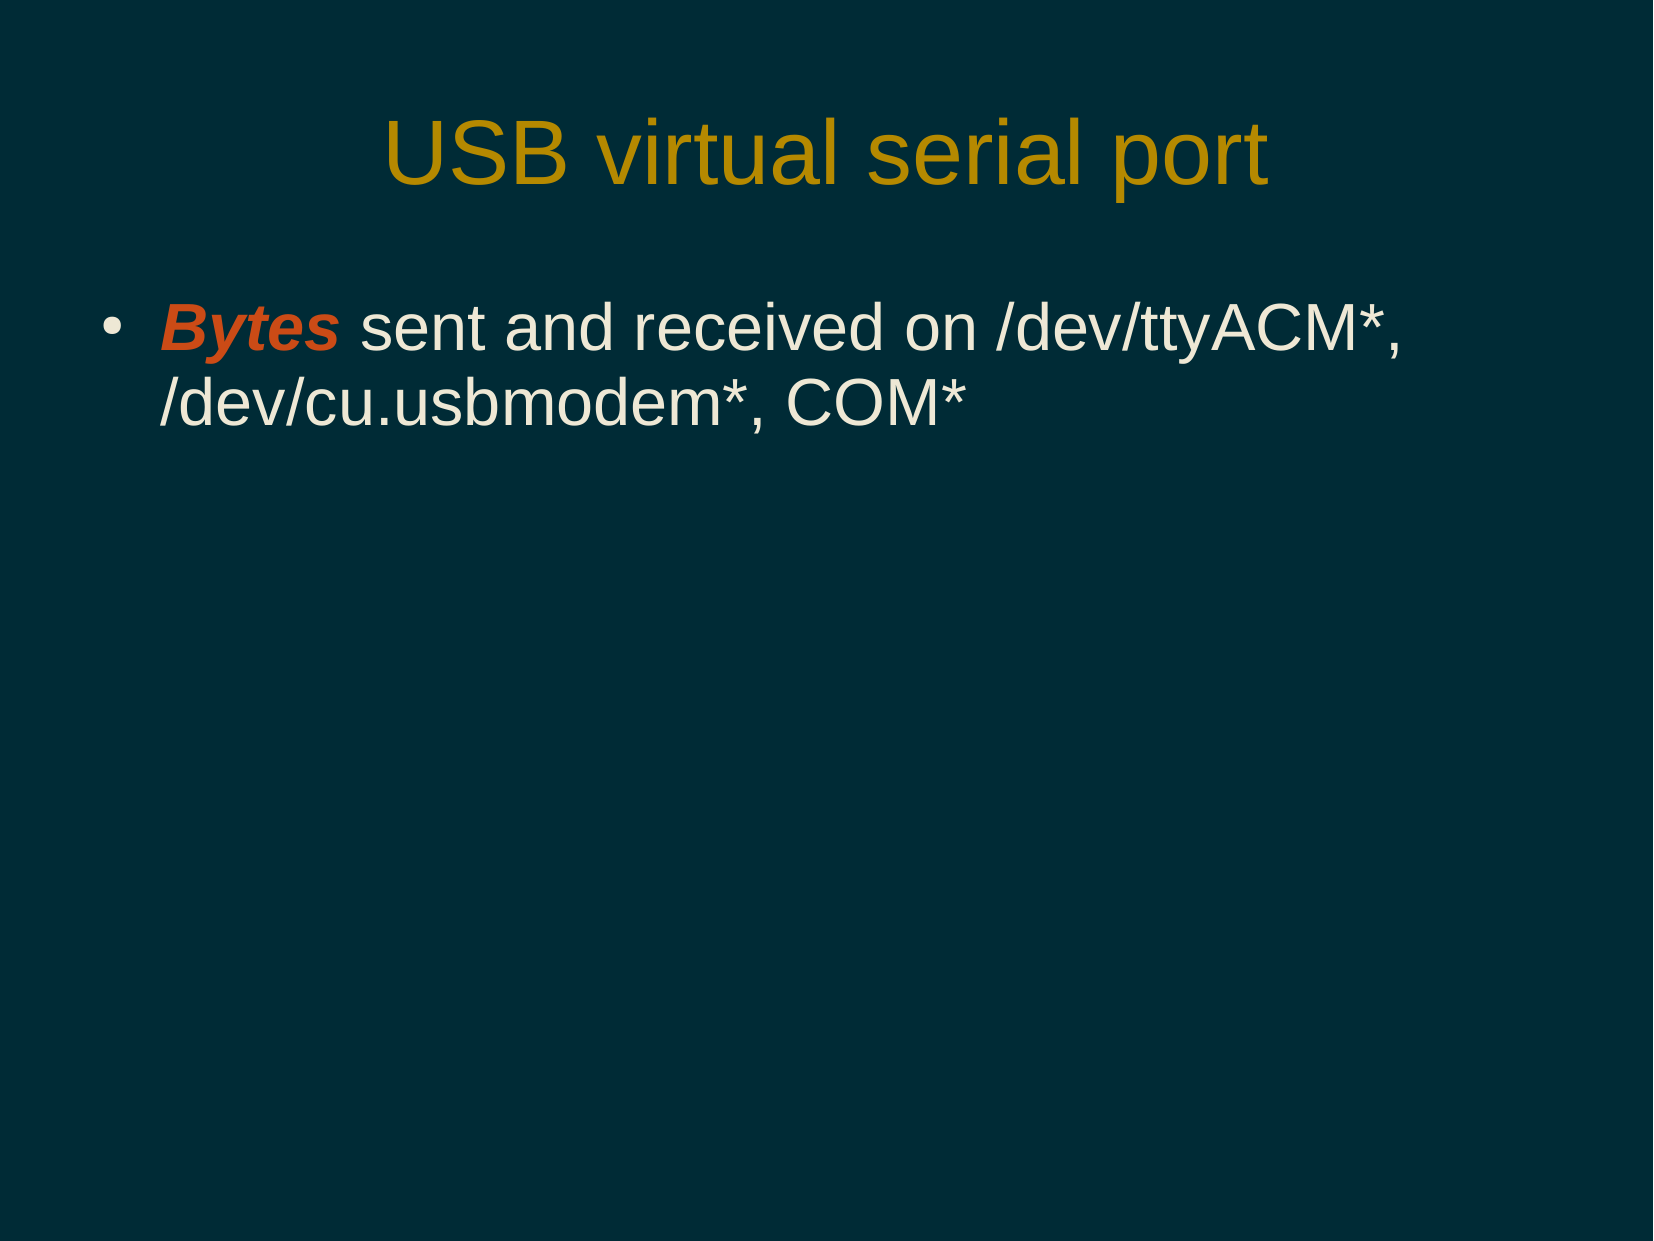

# USB virtual serial port
Bytes sent and received on /dev/ttyACM*, /dev/cu.usbmodem*, COM*